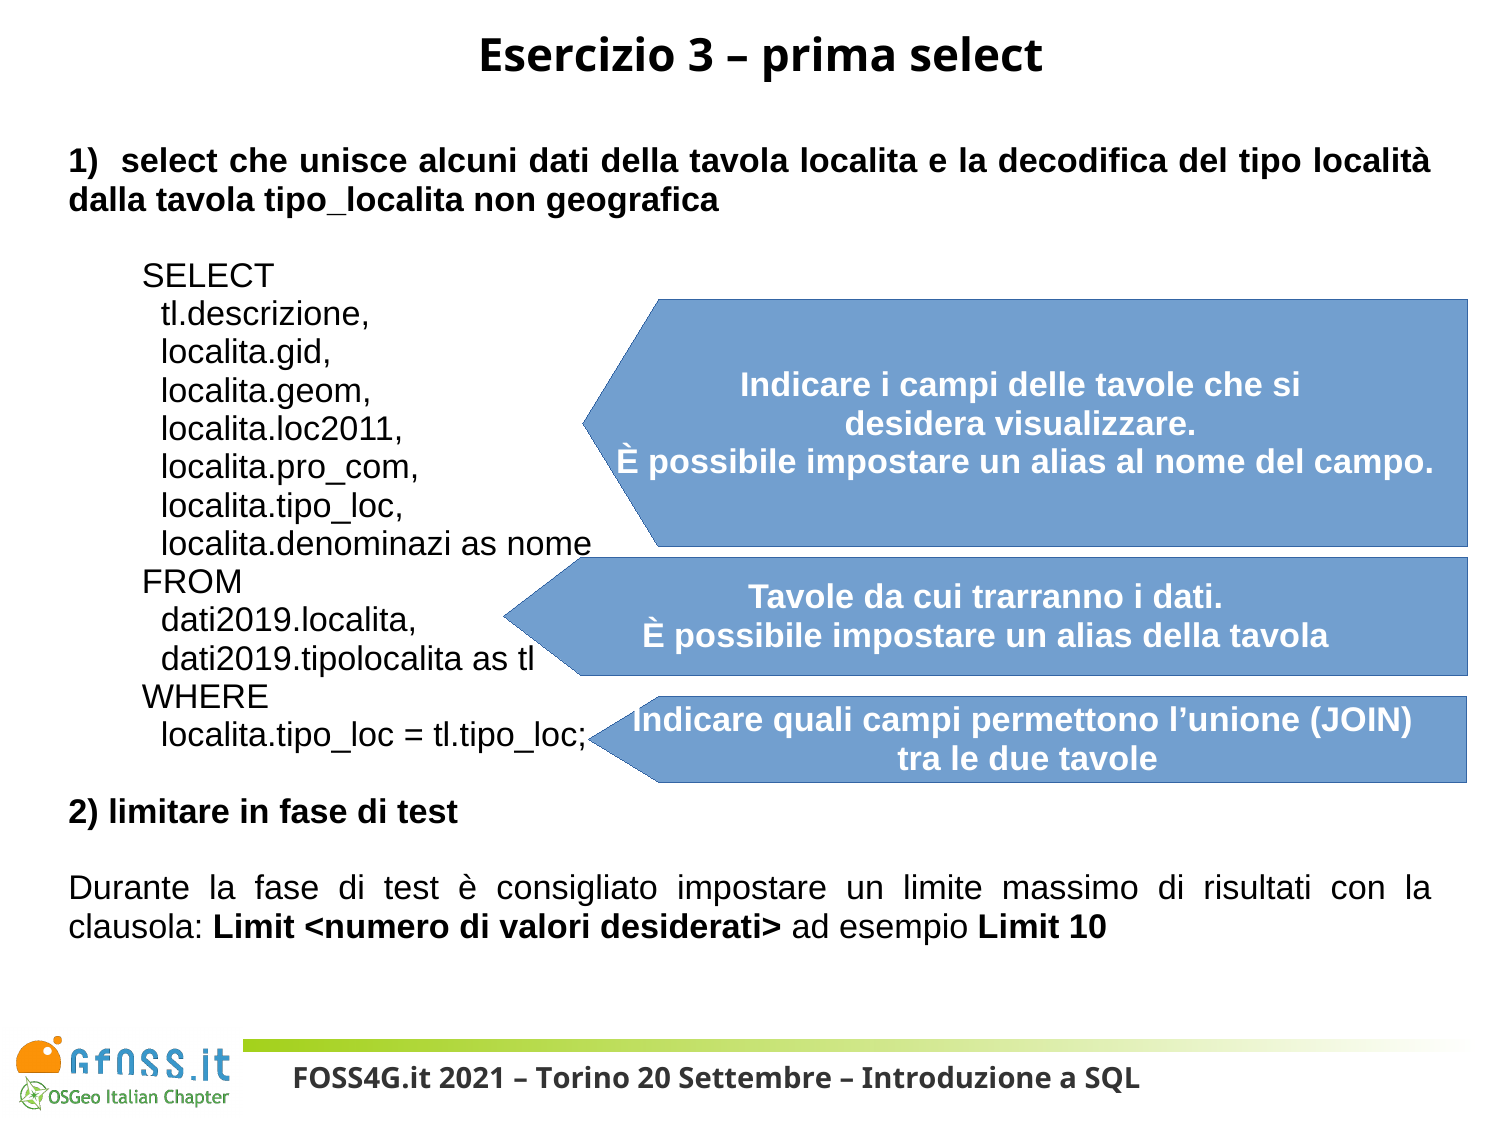

# Esercizio 3 – prima select
1) select che unisce alcuni dati della tavola localita e la decodifica del tipo località dalla tavola tipo_localita non geografica
SELECT
 tl.descrizione,
 localita.gid,
 localita.geom,
 localita.loc2011,
 localita.pro_com,
 localita.tipo_loc,
 localita.denominazi as nome
FROM
 dati2019.localita,
 dati2019.tipolocalita as tl
WHERE
 localita.tipo_loc = tl.tipo_loc;
2) limitare in fase di test
Durante la fase di test è consigliato impostare un limite massimo di risultati con la clausola: Limit <numero di valori desiderati> ad esempio Limit 10
Indicare i campi delle tavole che si
desidera visualizzare.
È possibile impostare un alias al nome del campo.
Tavole da cui trarranno i dati.
È possibile impostare un alias della tavola
Indicare quali campi permettono l’unione (JOIN)
tra le due tavole